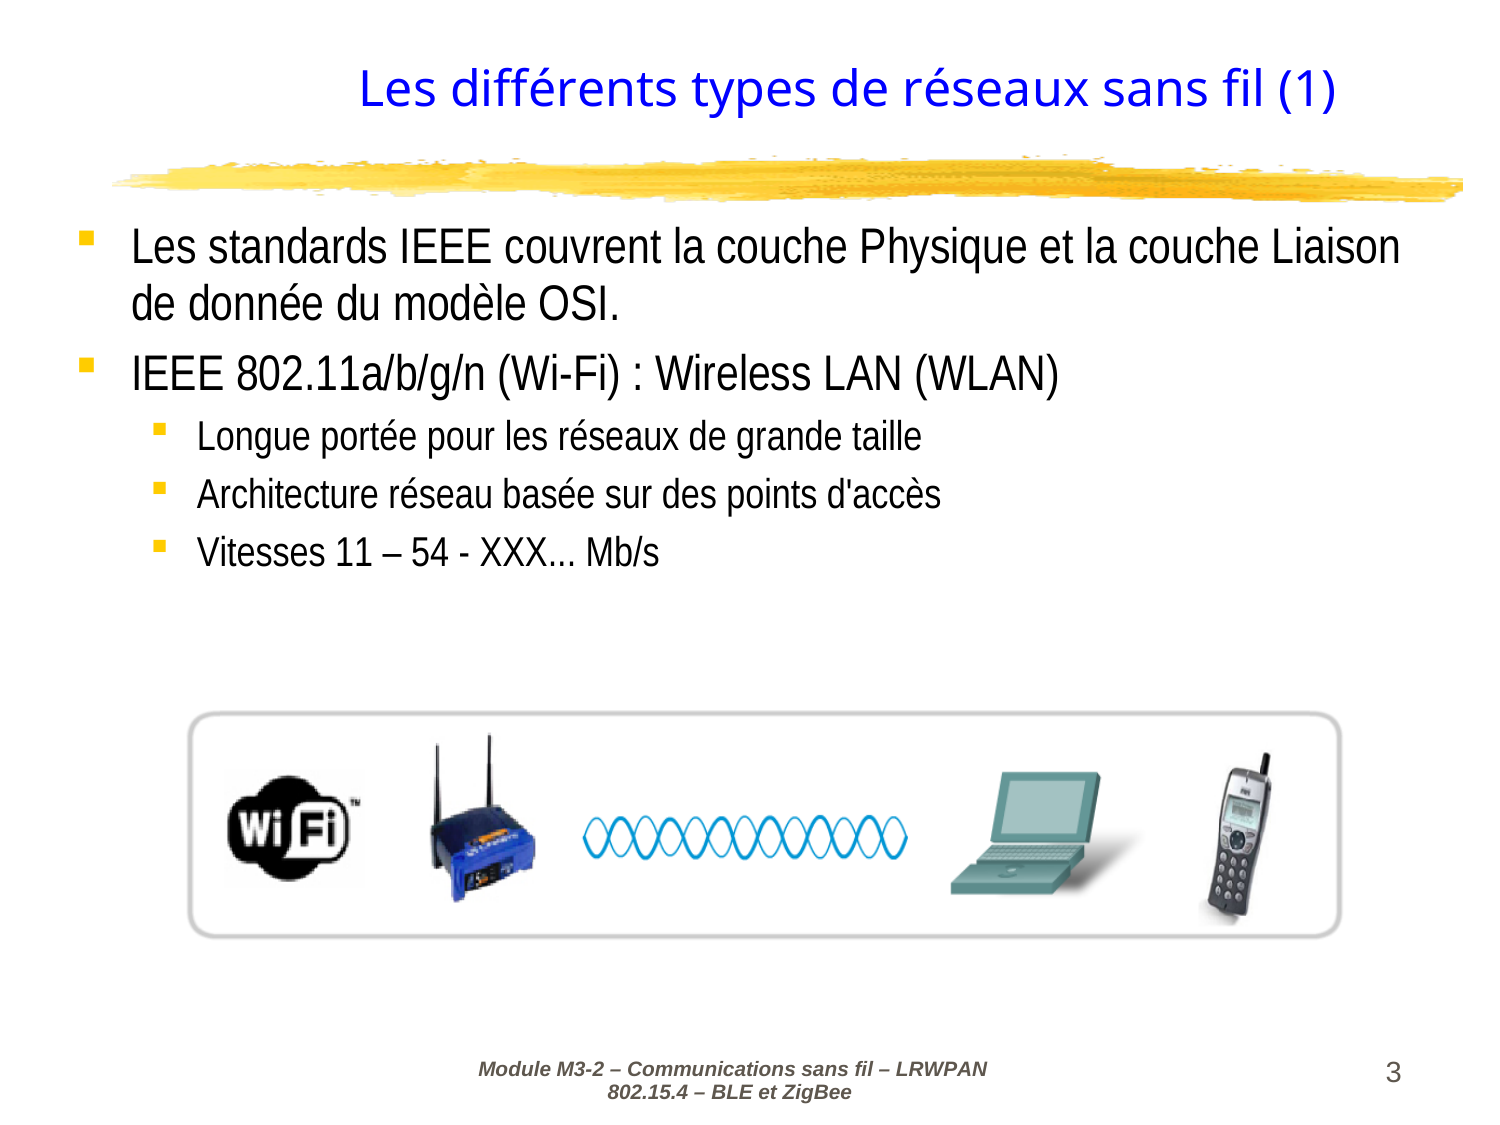

# Les différents types de réseaux sans fil (1)
Les standards IEEE couvrent la couche Physique et la couche Liaison de donnée du modèle OSI.
IEEE 802.11a/b/g/n (Wi-Fi) : Wireless LAN (WLAN)
Longue portée pour les réseaux de grande taille
Architecture réseau basée sur des points d'accès
Vitesses 11 – 54 - XXX... Mb/s
3